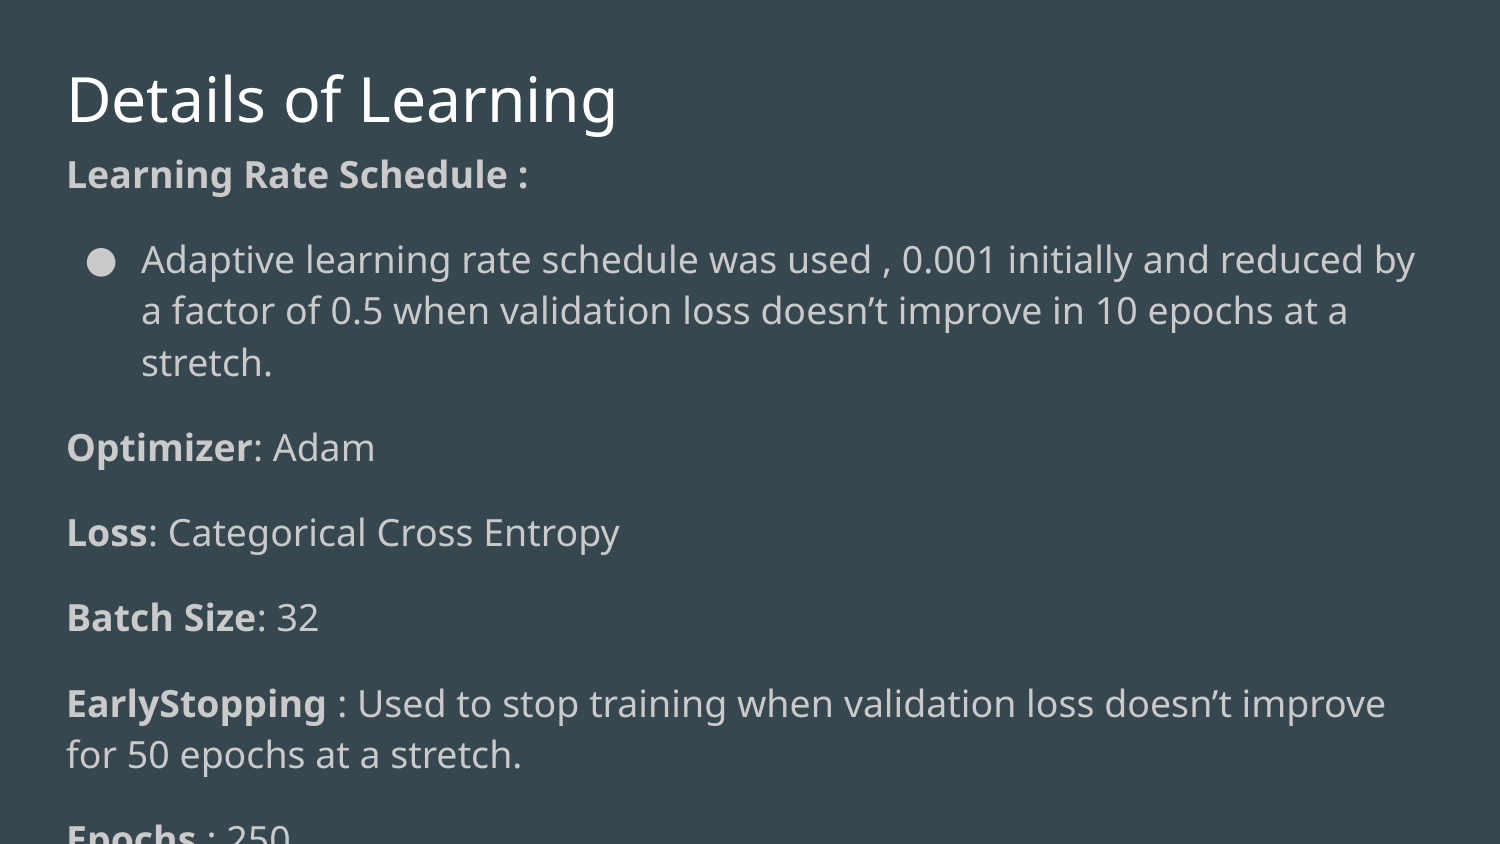

# Details of Learning
Learning Rate Schedule :
Adaptive learning rate schedule was used , 0.001 initially and reduced by a factor of 0.5 when validation loss doesn’t improve in 10 epochs at a stretch.
Optimizer: Adam
Loss: Categorical Cross Entropy
Batch Size: 32
EarlyStopping : Used to stop training when validation loss doesn’t improve for 50 epochs at a stretch.
Epochs : 250
Dropout rate : 0.5